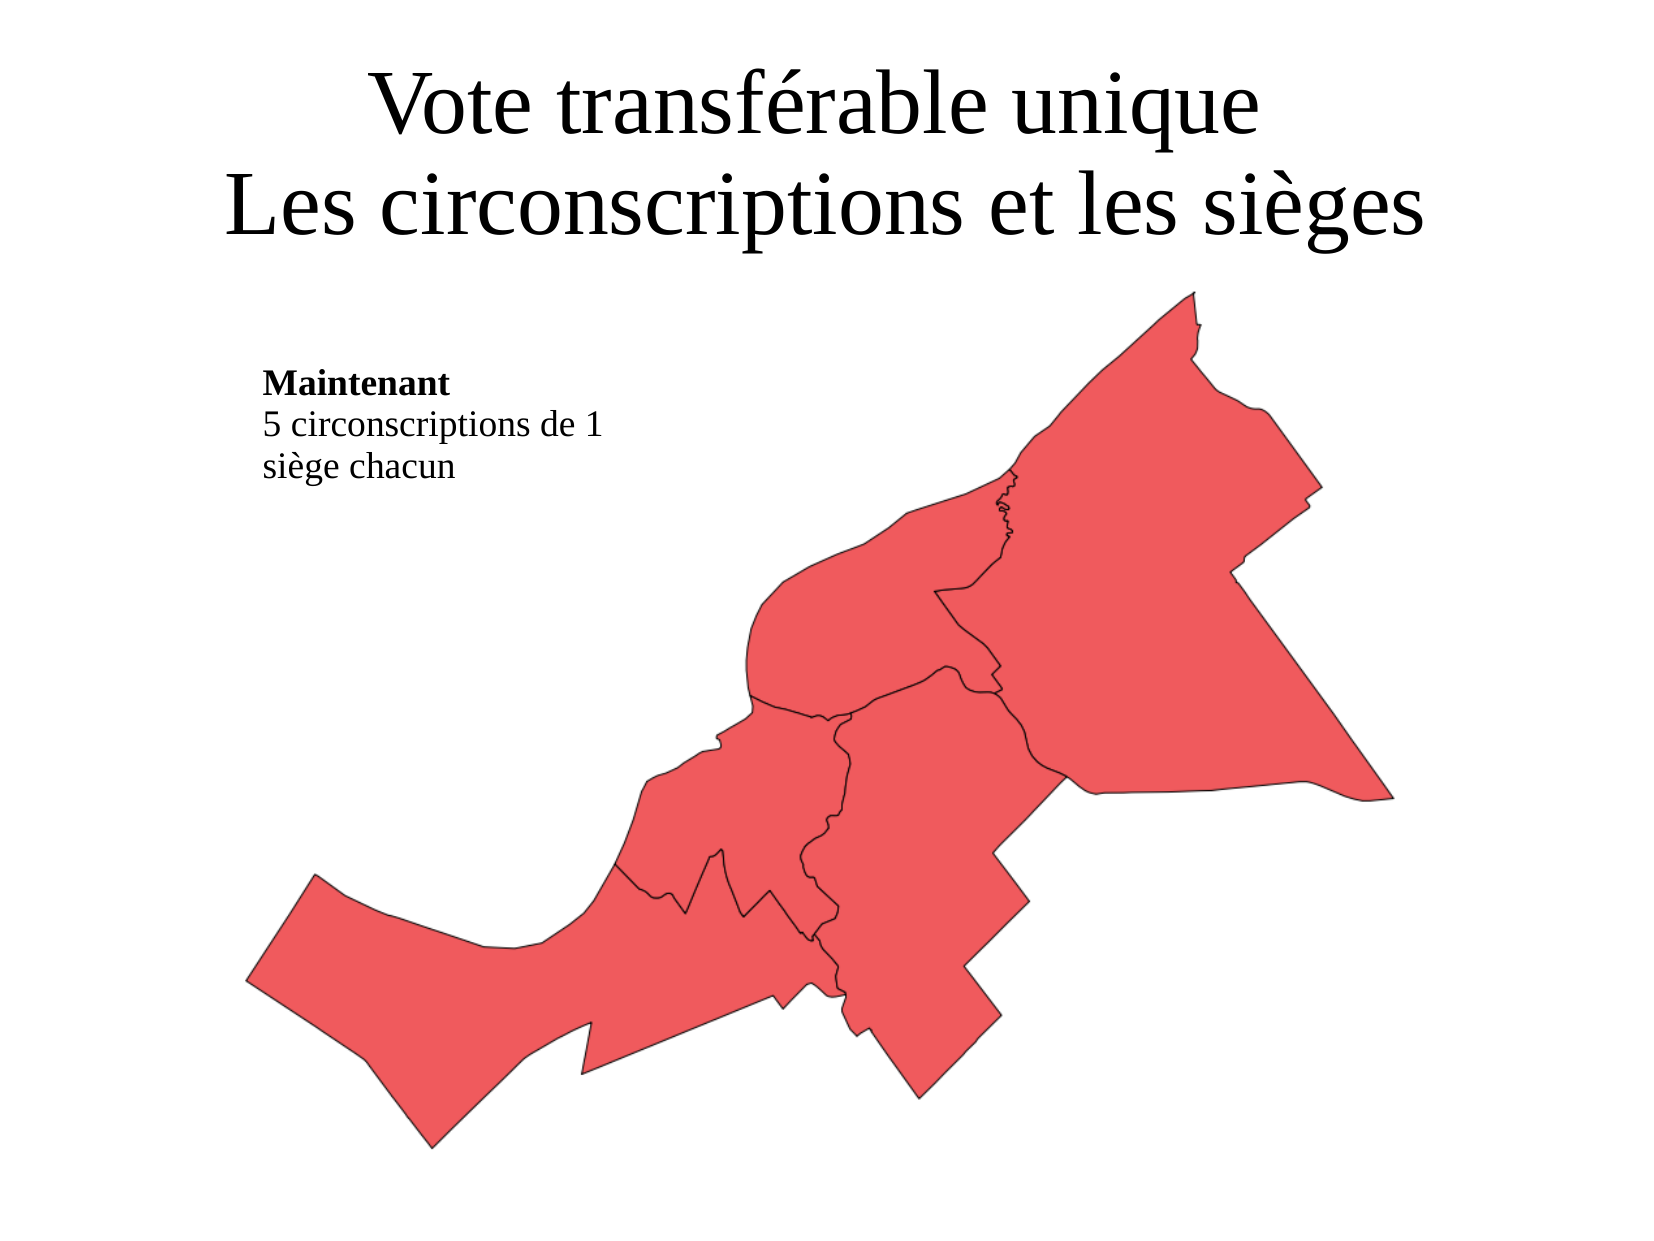

# Vote transférable unique Les circonscriptions et les sièges
Maintenant
5 circonscriptions de 1 siège chacun
www.fairvote.ca